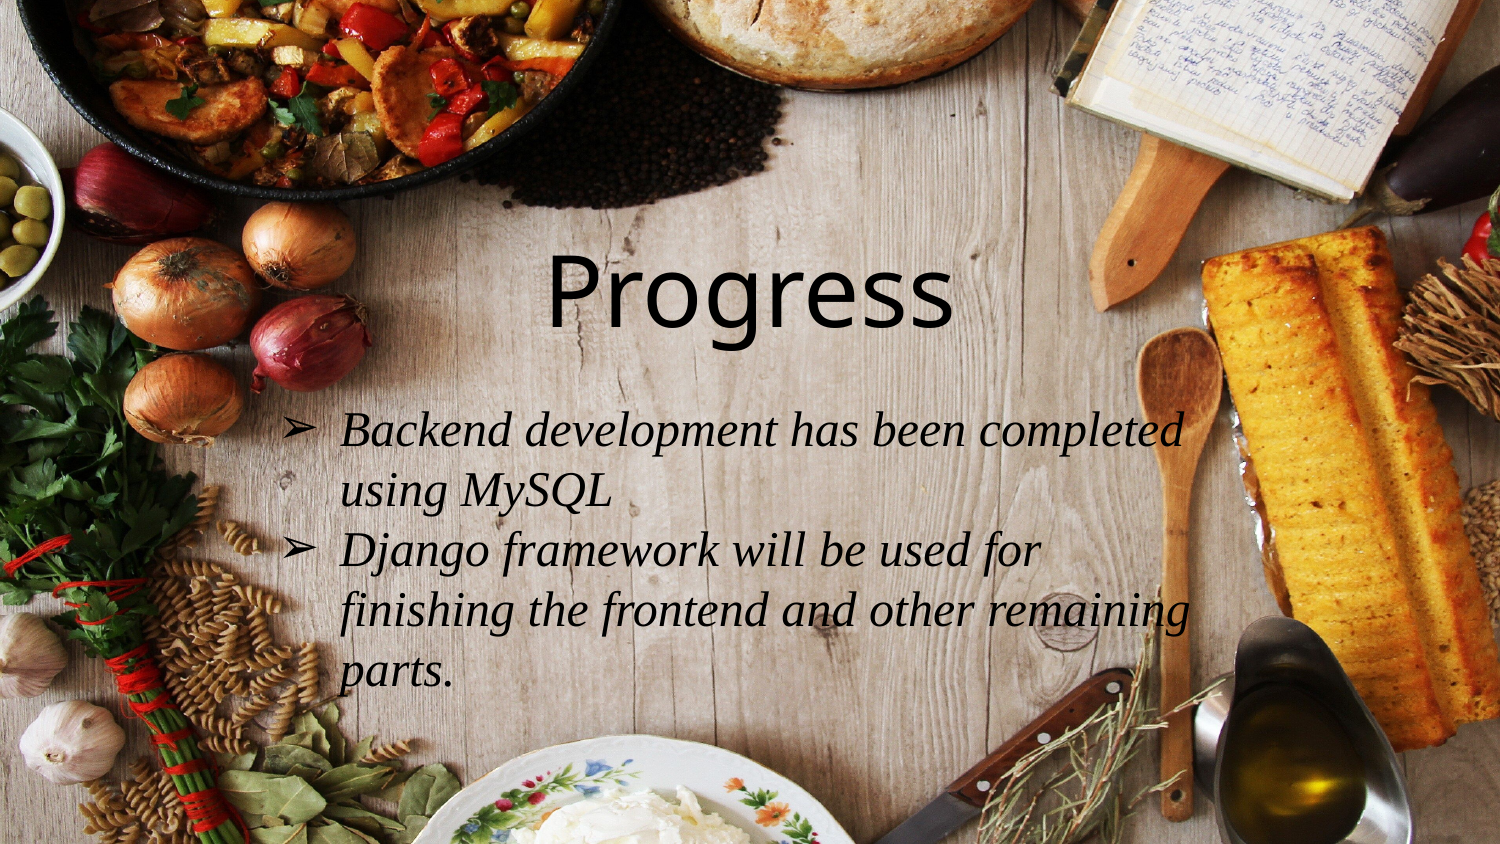

Progress
Backend development has been completed using MySQL
Django framework will be used for finishing the frontend and other remaining parts.